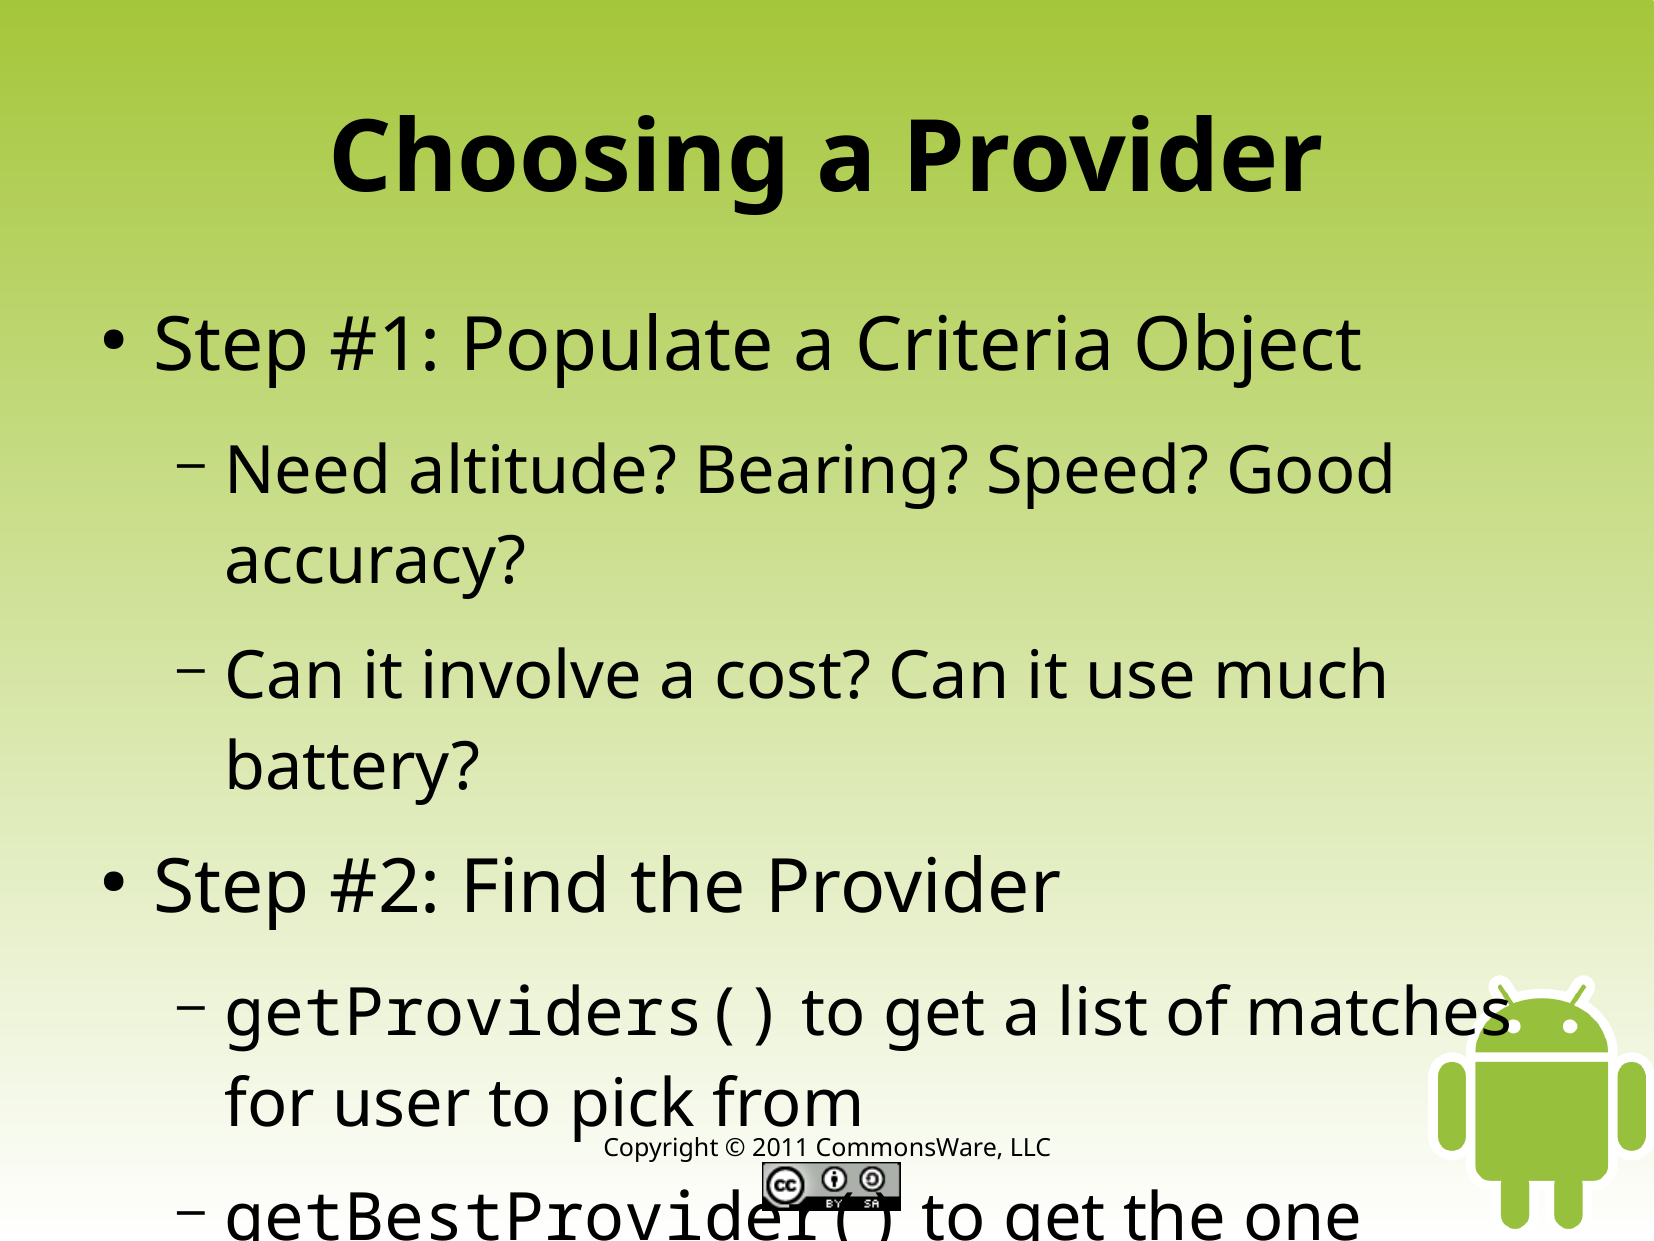

# Choosing a Provider
Step #1: Populate a Criteria Object
Need altitude? Bearing? Speed? Good accuracy?
Can it involve a cost? Can it use much battery?
Step #2: Find the Provider
getProviders() to get a list of matches for user to pick from
getBestProvider() to get the one
best match based solely on Criteria